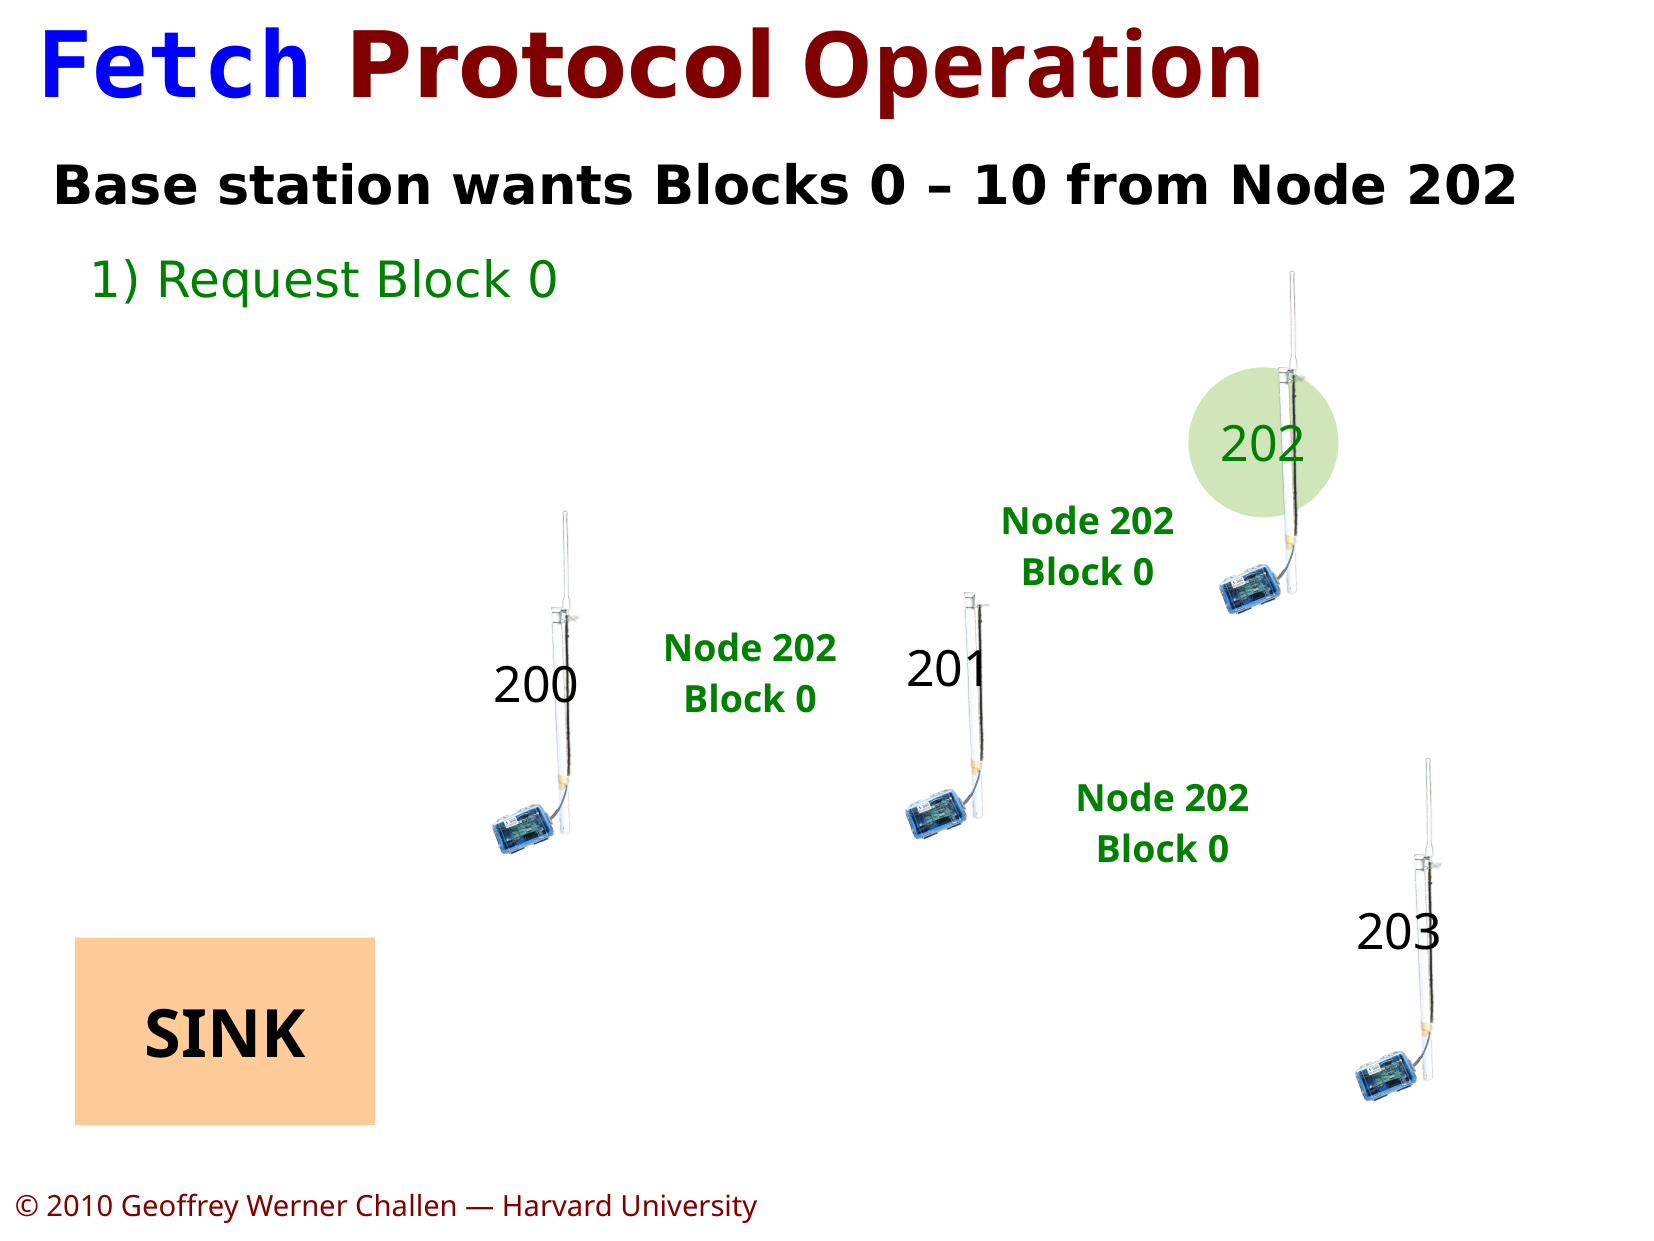

# Fetch Protocol Operation
Base station wants Blocks 0 – 10 from Node 202
1) Request Block 0
202
201
Node 202
Block 0
200
Node 202
Block 0
203
Node 202
Block 0
SINK